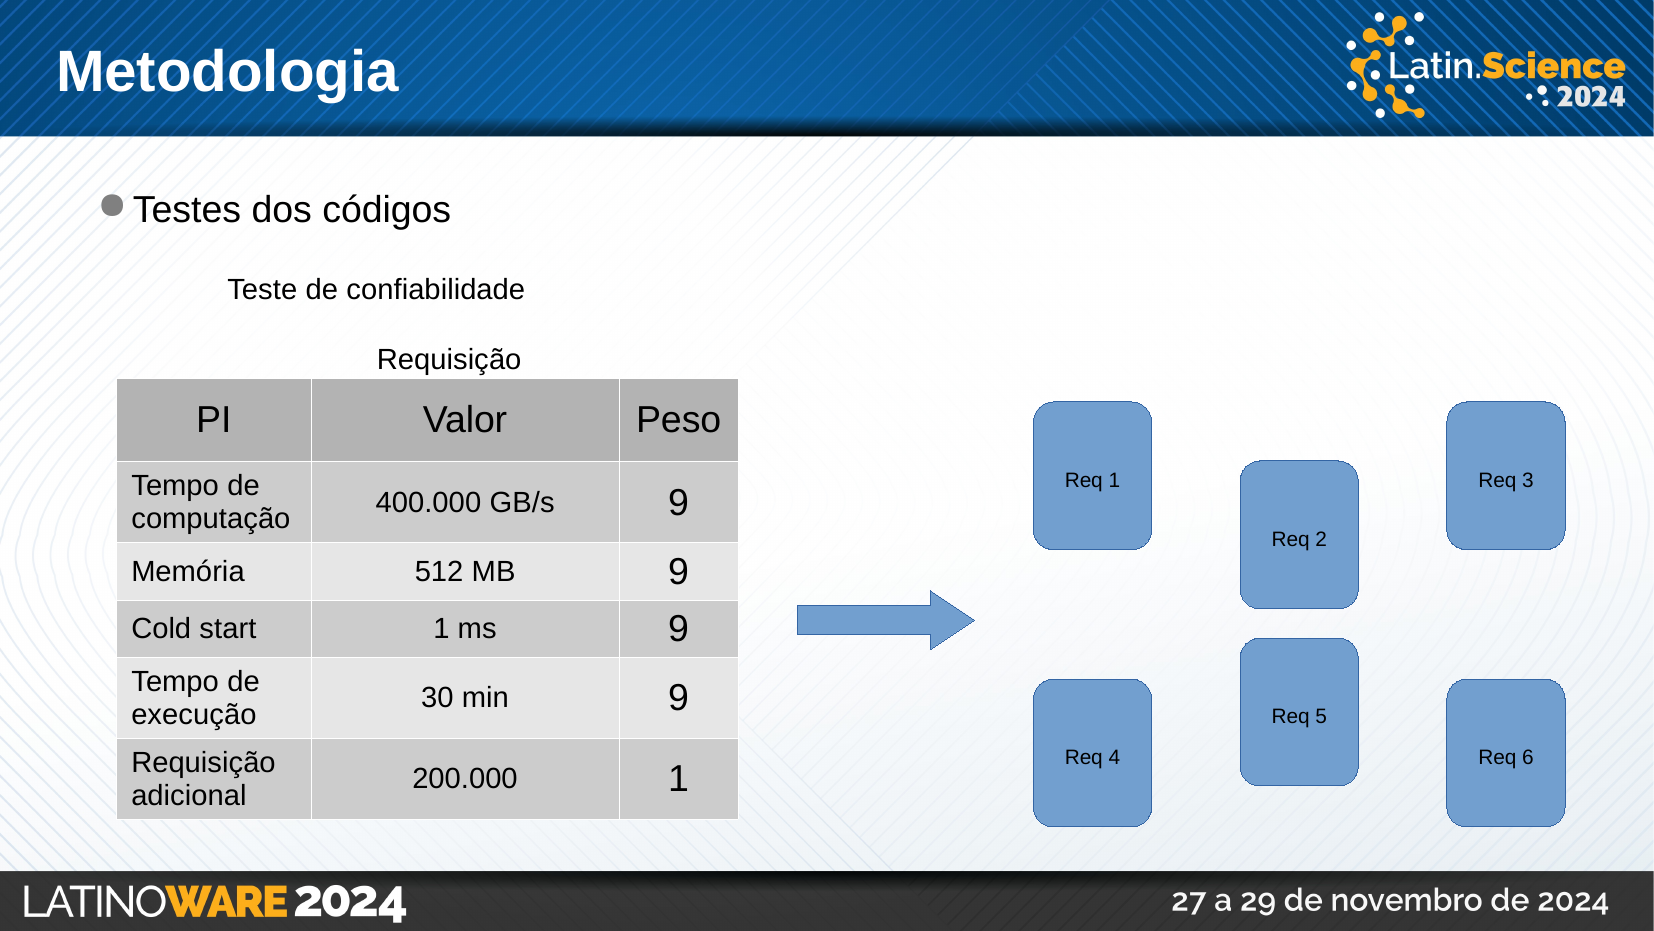

Metodologia​
Testes dos códigos
Teste de confiabilidade
Requisição​
| PI | Valor​ | Peso​ |
| --- | --- | --- |
| Tempo de computação​ | 400.000 GB/s​ | 9 |
| Memória | 512 MB​ | 9 |
| Cold start | 1 ms​ | 9 |
| Tempo de execução | 30 min​ | 9 |
| Requisição adicional | 200.000 | 1 |
Req 1
Req 3
Req 2
Req 5
Req 4
Req 6